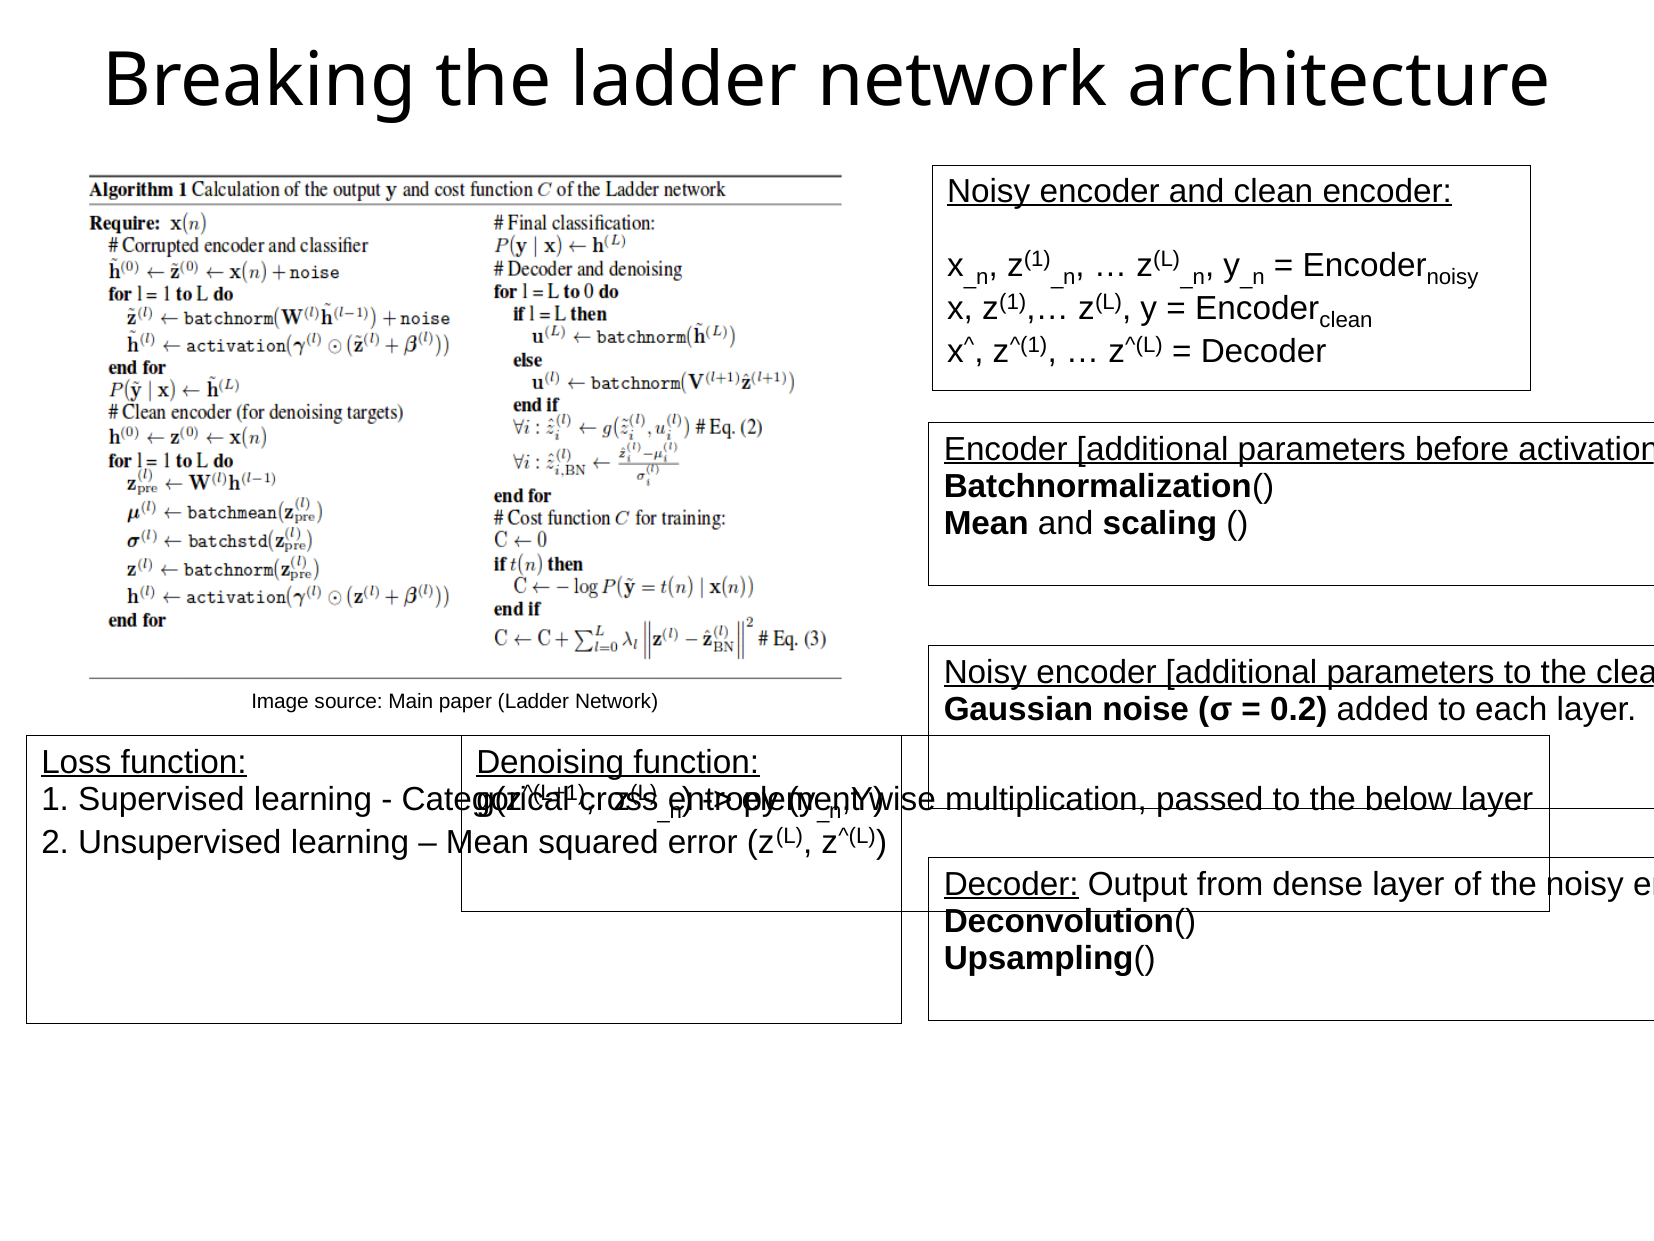

# Breaking the ladder network architecture
Noisy encoder and clean encoder:
x_n, z(1)_n, … z(L)_n, y_n = Encodernoisy
x, z(1),… z(L), y = Encoderclean
x^, z^(1), … z^(L) = Decoder
Encoder [additional parameters before activation]:
Batchnormalization()
Mean and scaling ()
Noisy encoder [additional parameters to the clean encoder]:
Gaussian noise (σ = 0.2) added to each layer.
Image source: Main paper (Ladder Network)
Loss function:
1. Supervised learning - Categorical cross entropy (y_n,Y)
2. Unsupervised learning – Mean squared error (z(L), z^(L))
Denoising function:
g(z^(L+1), z(L)_n) -> element wise multiplication, passed to the below layer
Decoder: Output from dense layer of the noisy encoder.
Deconvolution()
Upsampling()